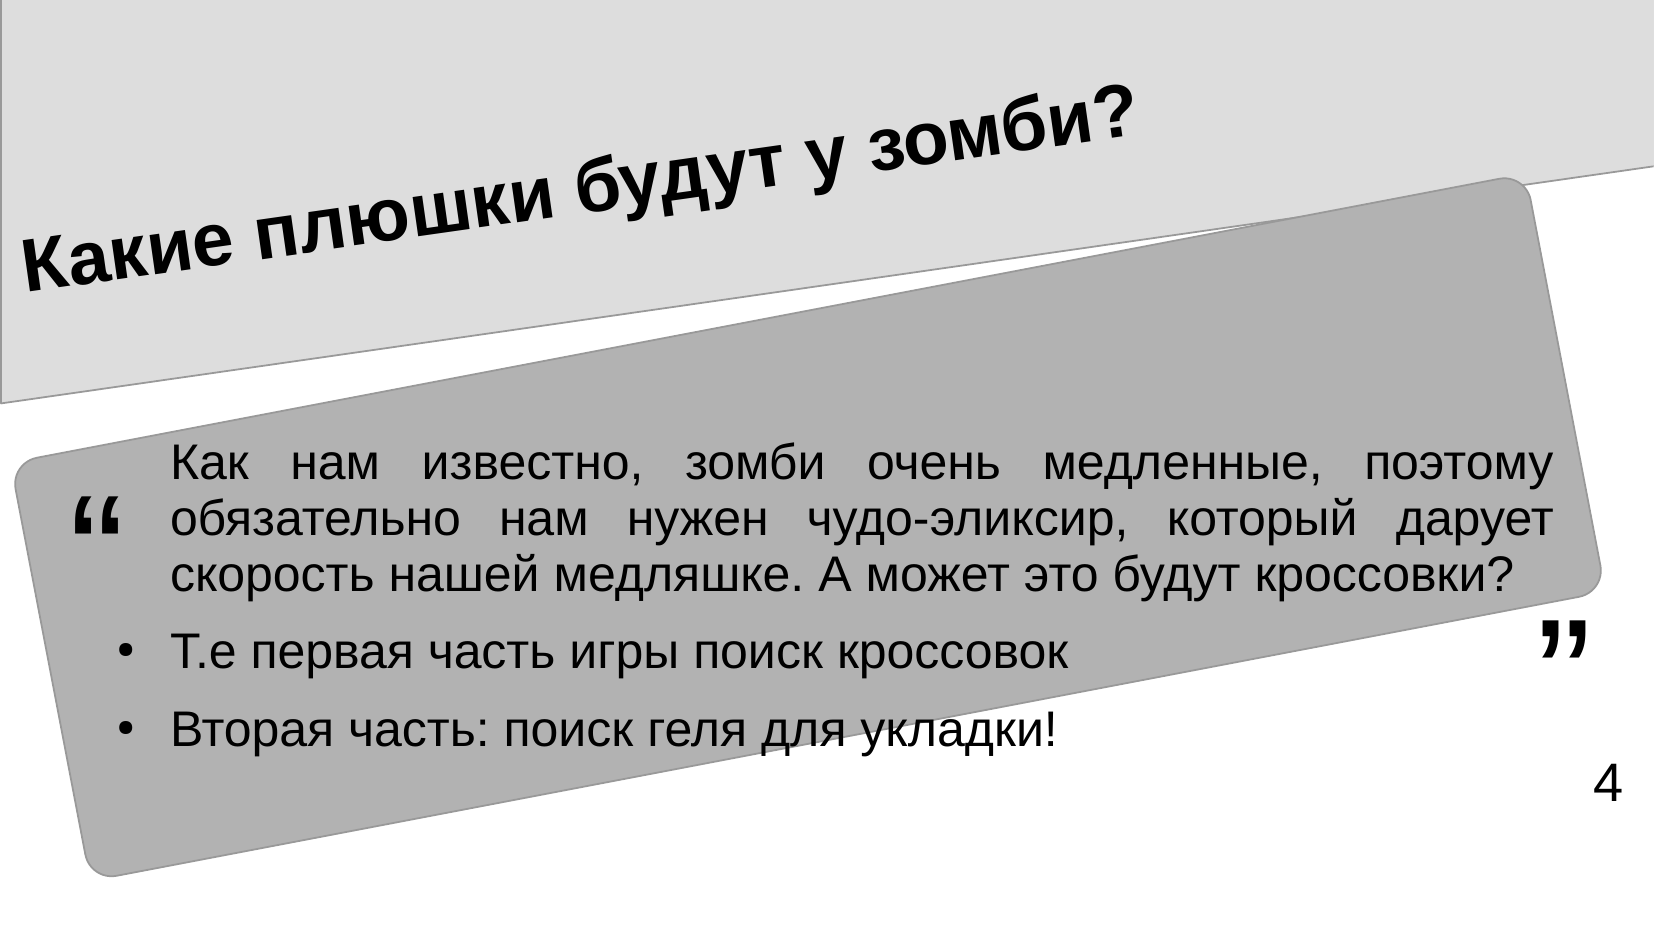

# Какие плюшки будут у зомби?
Как нам известно, зомби очень медленные, поэтому обязательно нам нужен чудо-эликсир, который дарует скорость нашей медляшке. А может это будут кроссовки?
Т.е первая часть игры поиск кроссовок
Вторая часть: поиск геля для укладки!
4